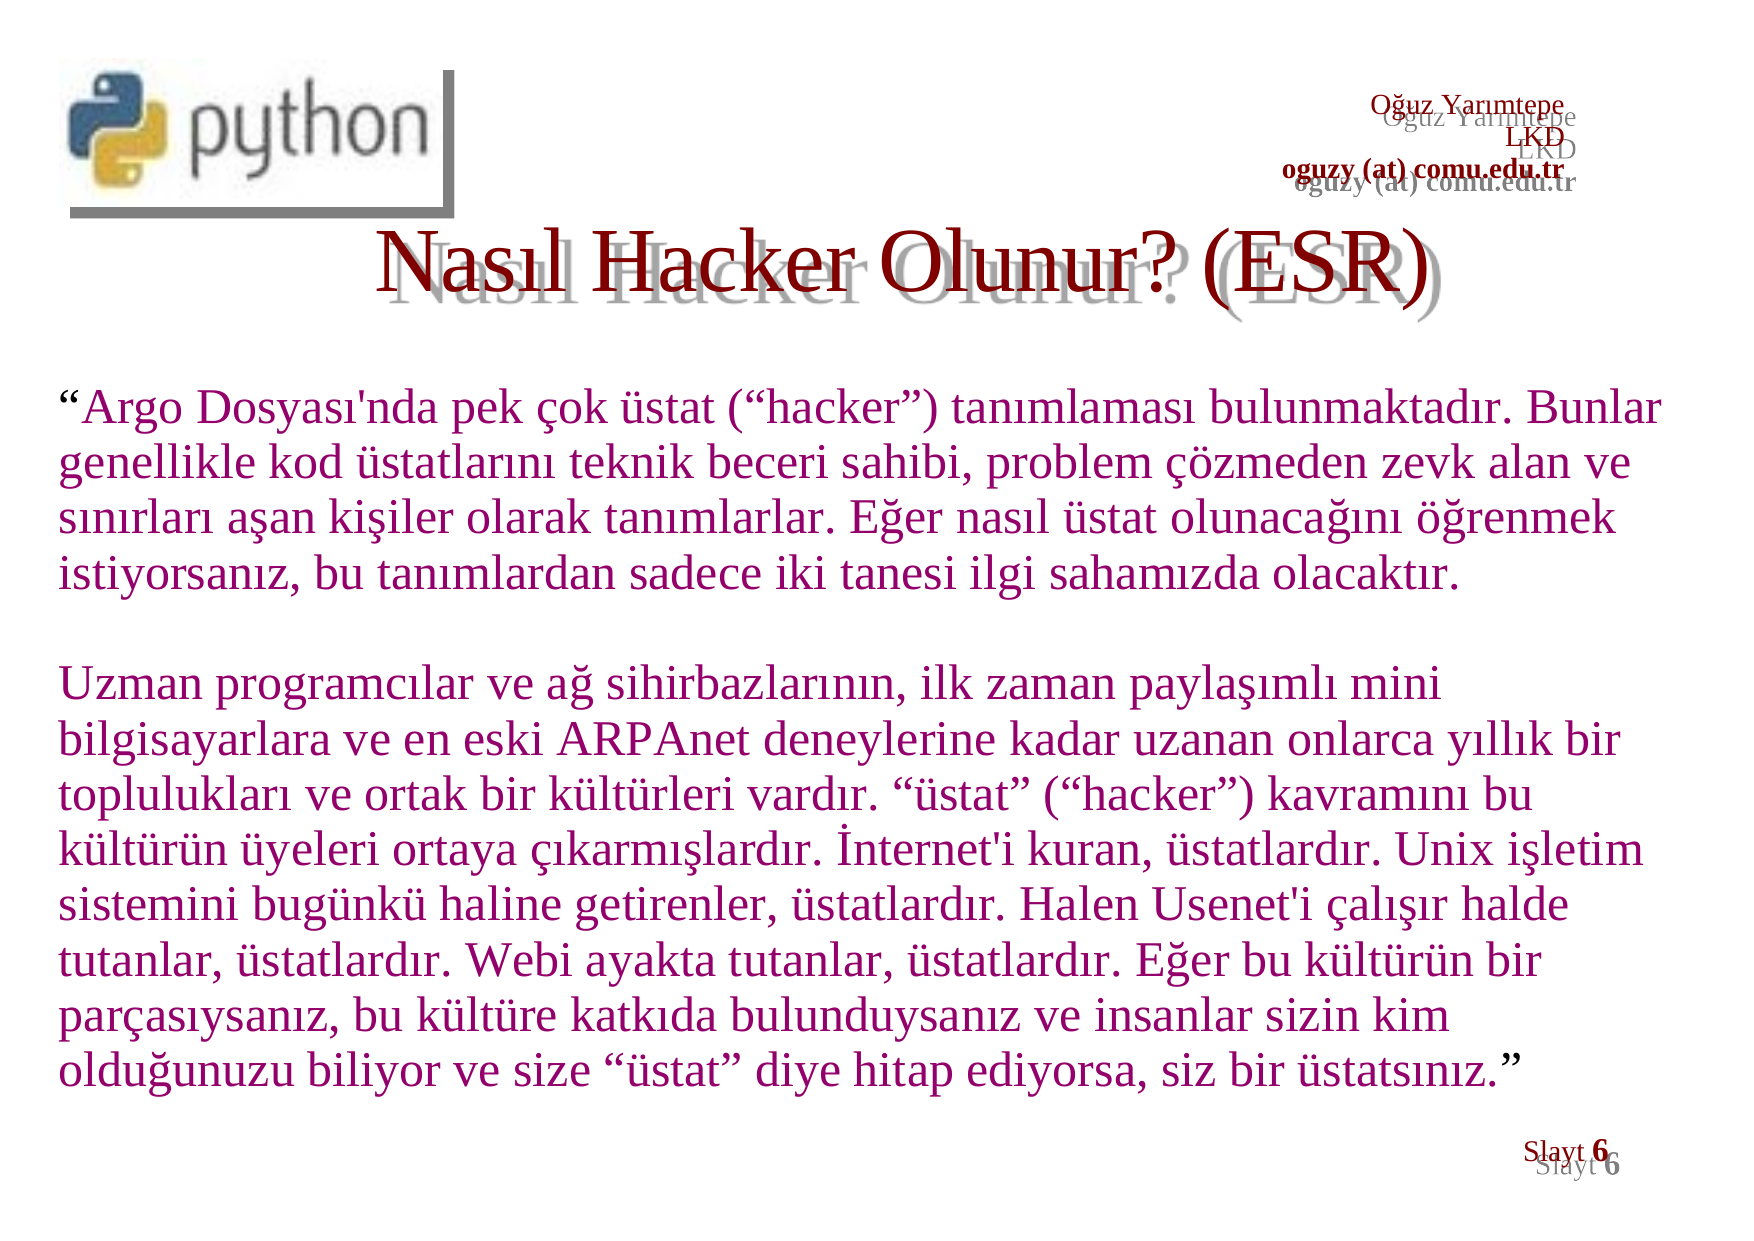

# Nasıl Hacker Olunur? (ESR)
“Argo Dosyası'nda pek çok üstat (“hacker”) tanımlaması bulunmaktadır. Bunlar genellikle kod üstatlarını teknik beceri sahibi, problem çözmeden zevk alan ve sınırları aşan kişiler olarak tanımlarlar. Eğer nasıl üstat olunacağını öğrenmek istiyorsanız, bu tanımlardan sadece iki tanesi ilgi sahamızda olacaktır.
Uzman programcılar ve ağ sihirbazlarının, ilk zaman paylaşımlı mini bilgisayarlara ve en eski ARPAnet deneylerine kadar uzanan onlarca yıllık bir toplulukları ve ortak bir kültürleri vardır. “üstat” (“hacker”) kavramını bu kültürün üyeleri ortaya çıkarmışlardır. İnternet'i kuran, üstatlardır. Unix işletim sistemini bugünkü haline getirenler, üstatlardır. Halen Usenet'i çalışır halde tutanlar, üstatlardır. Webi ayakta tutanlar, üstatlardır. Eğer bu kültürün bir parçasıysanız, bu kültüre katkıda bulunduysanız ve insanlar sizin kim olduğunuzu biliyor ve size “üstat” diye hitap ediyorsa, siz bir üstatsınız.”